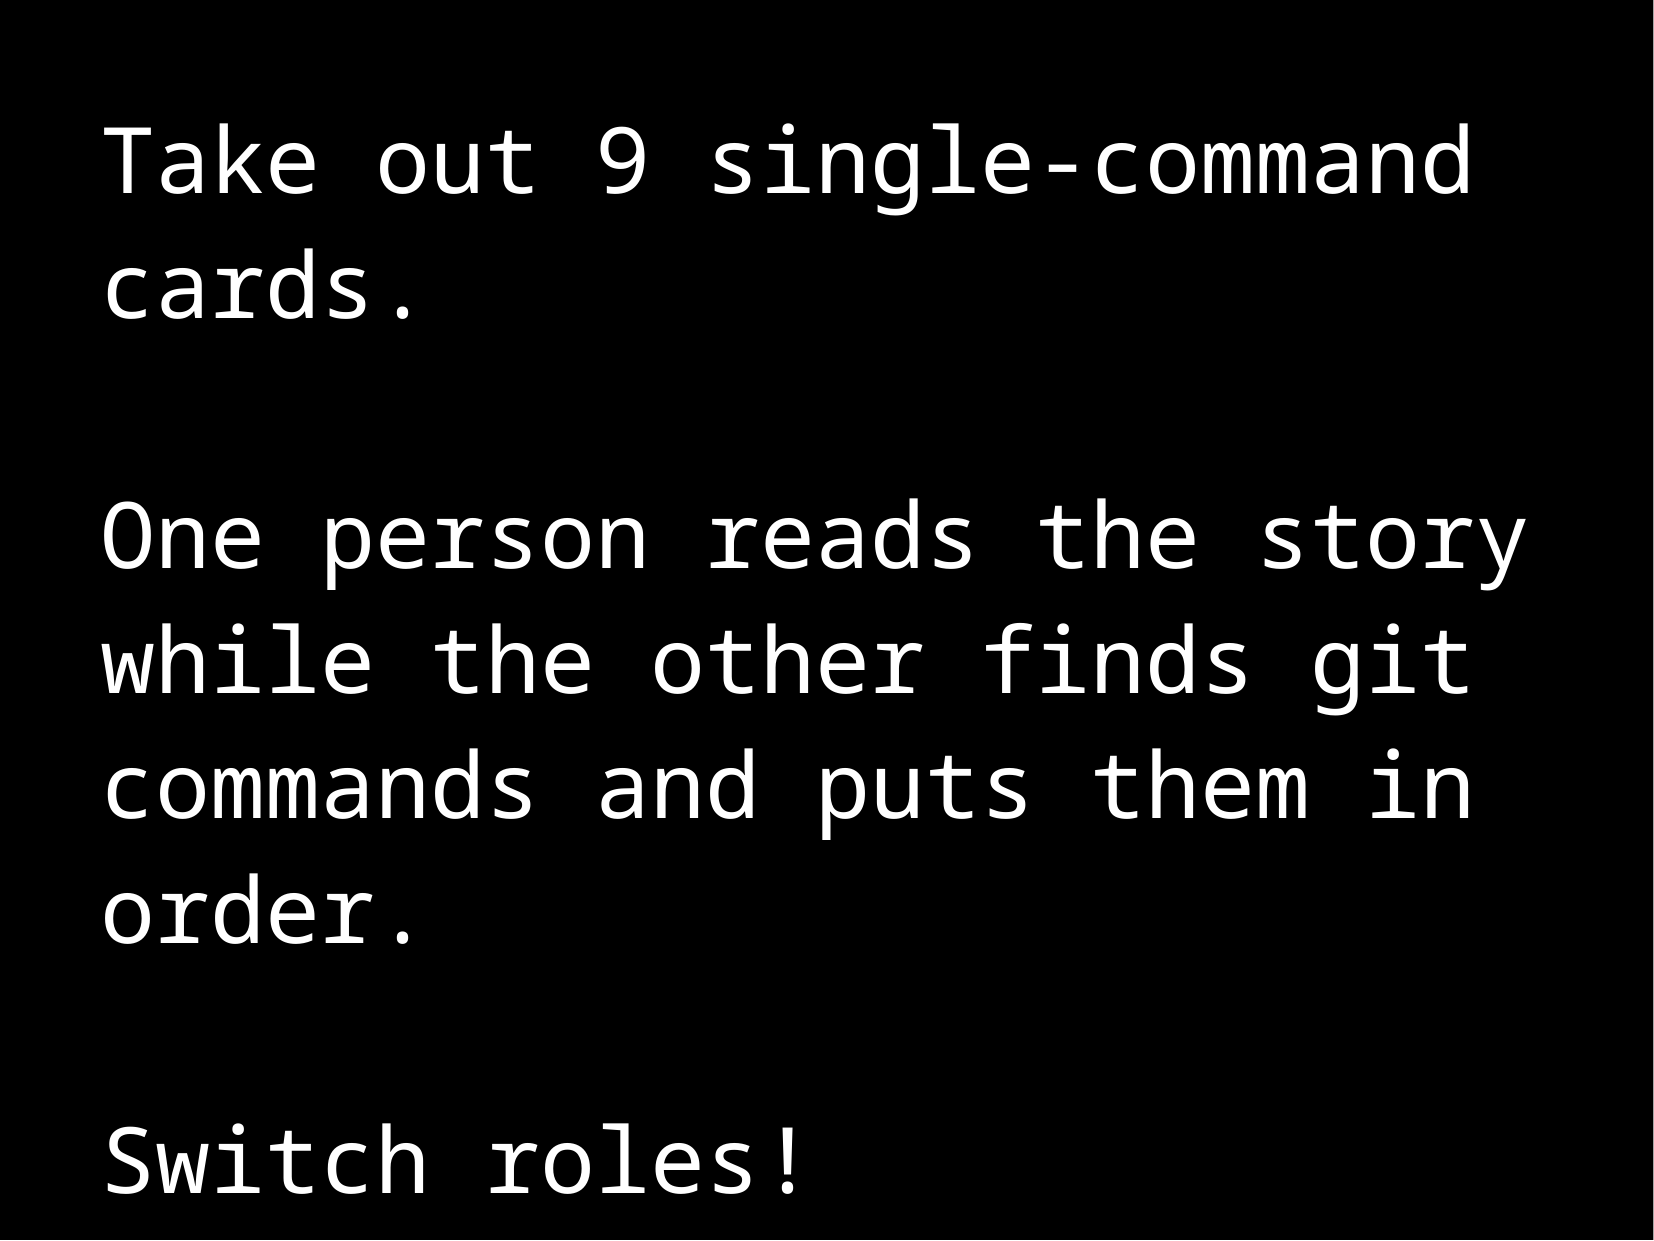

# Git workflows
Take out 9 single-command cards.
One person reads the story while the other finds git commands and puts them in order.
Switch roles!